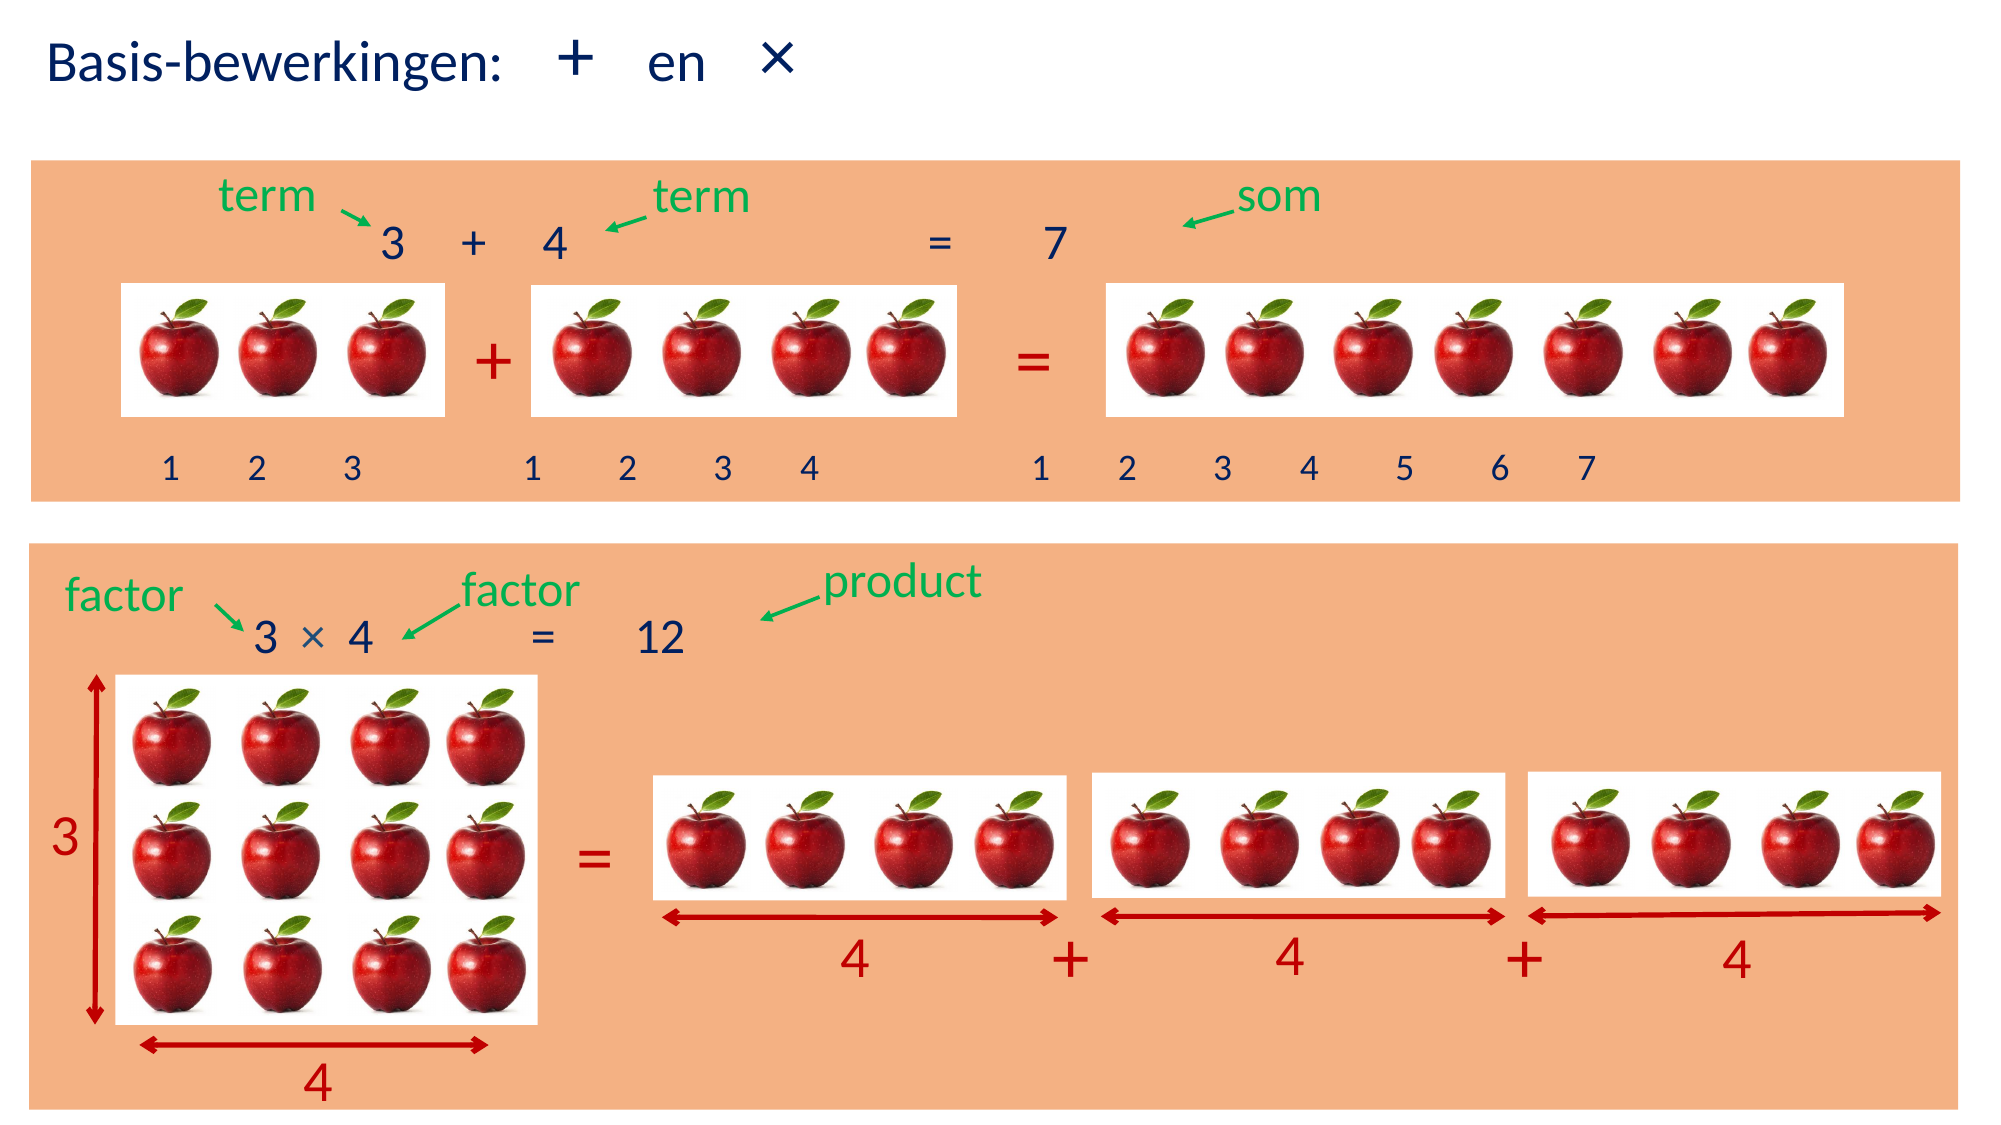

Basis-bewerkingen: + en ×
term
som
term
3 + 4 = 7
+
=
 1 2 3 1 2 3 4 1 2 3 4 5 6 7
product
factor
factor
3 × 4 = 12
3
=
+
+
4
4
4
4